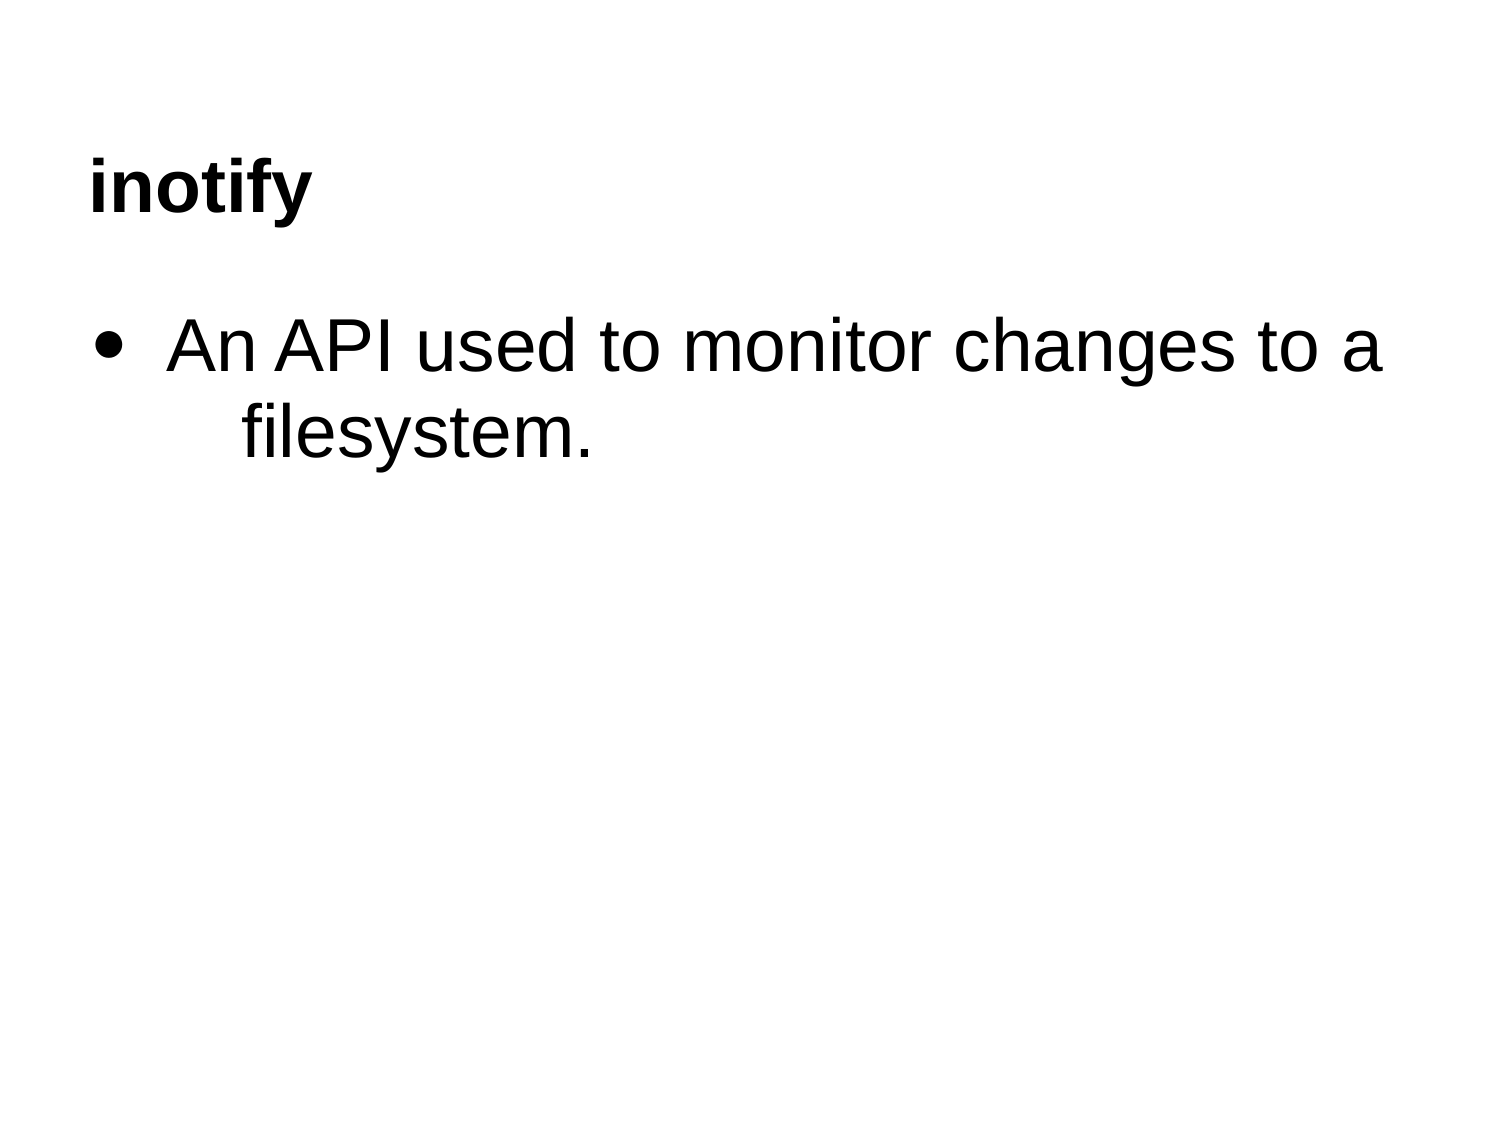

inotify
An API used to monitor changes to a filesystem.